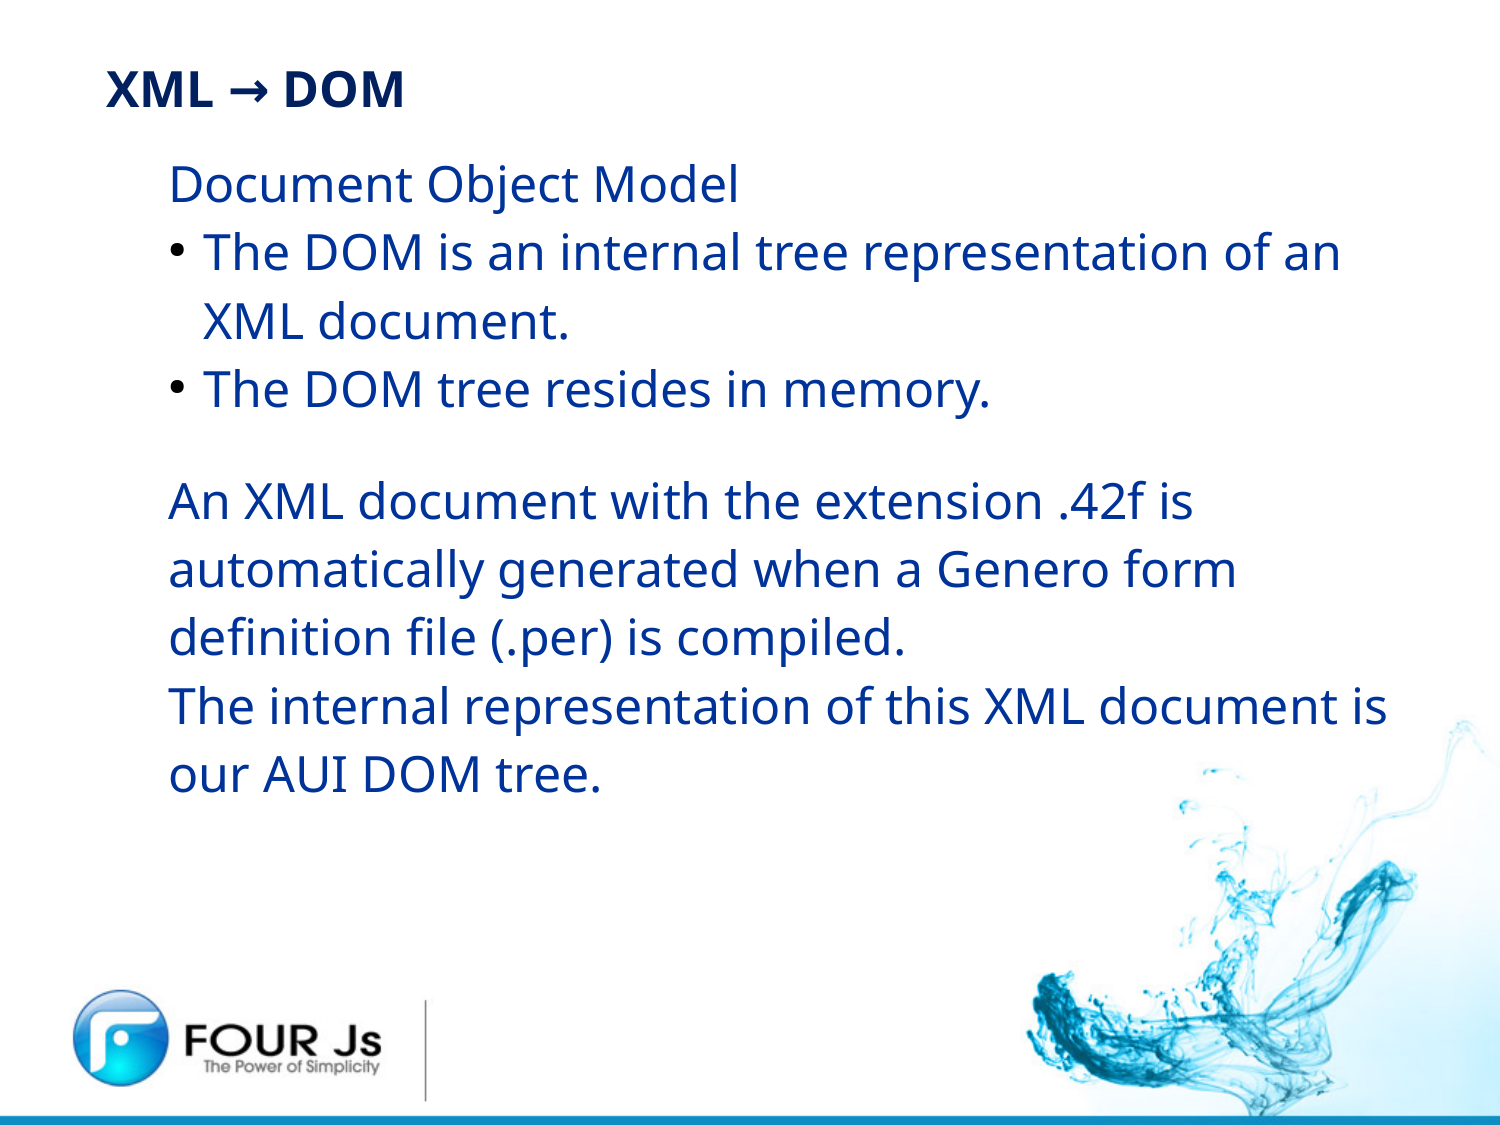

# XML → DOM
Document Object Model
The DOM is an internal tree representation of an XML document.
The DOM tree resides in memory.
An XML document with the extension .42f is automatically generated when a Genero form definition file (.per) is compiled.
The internal representation of this XML document is our AUI DOM tree.